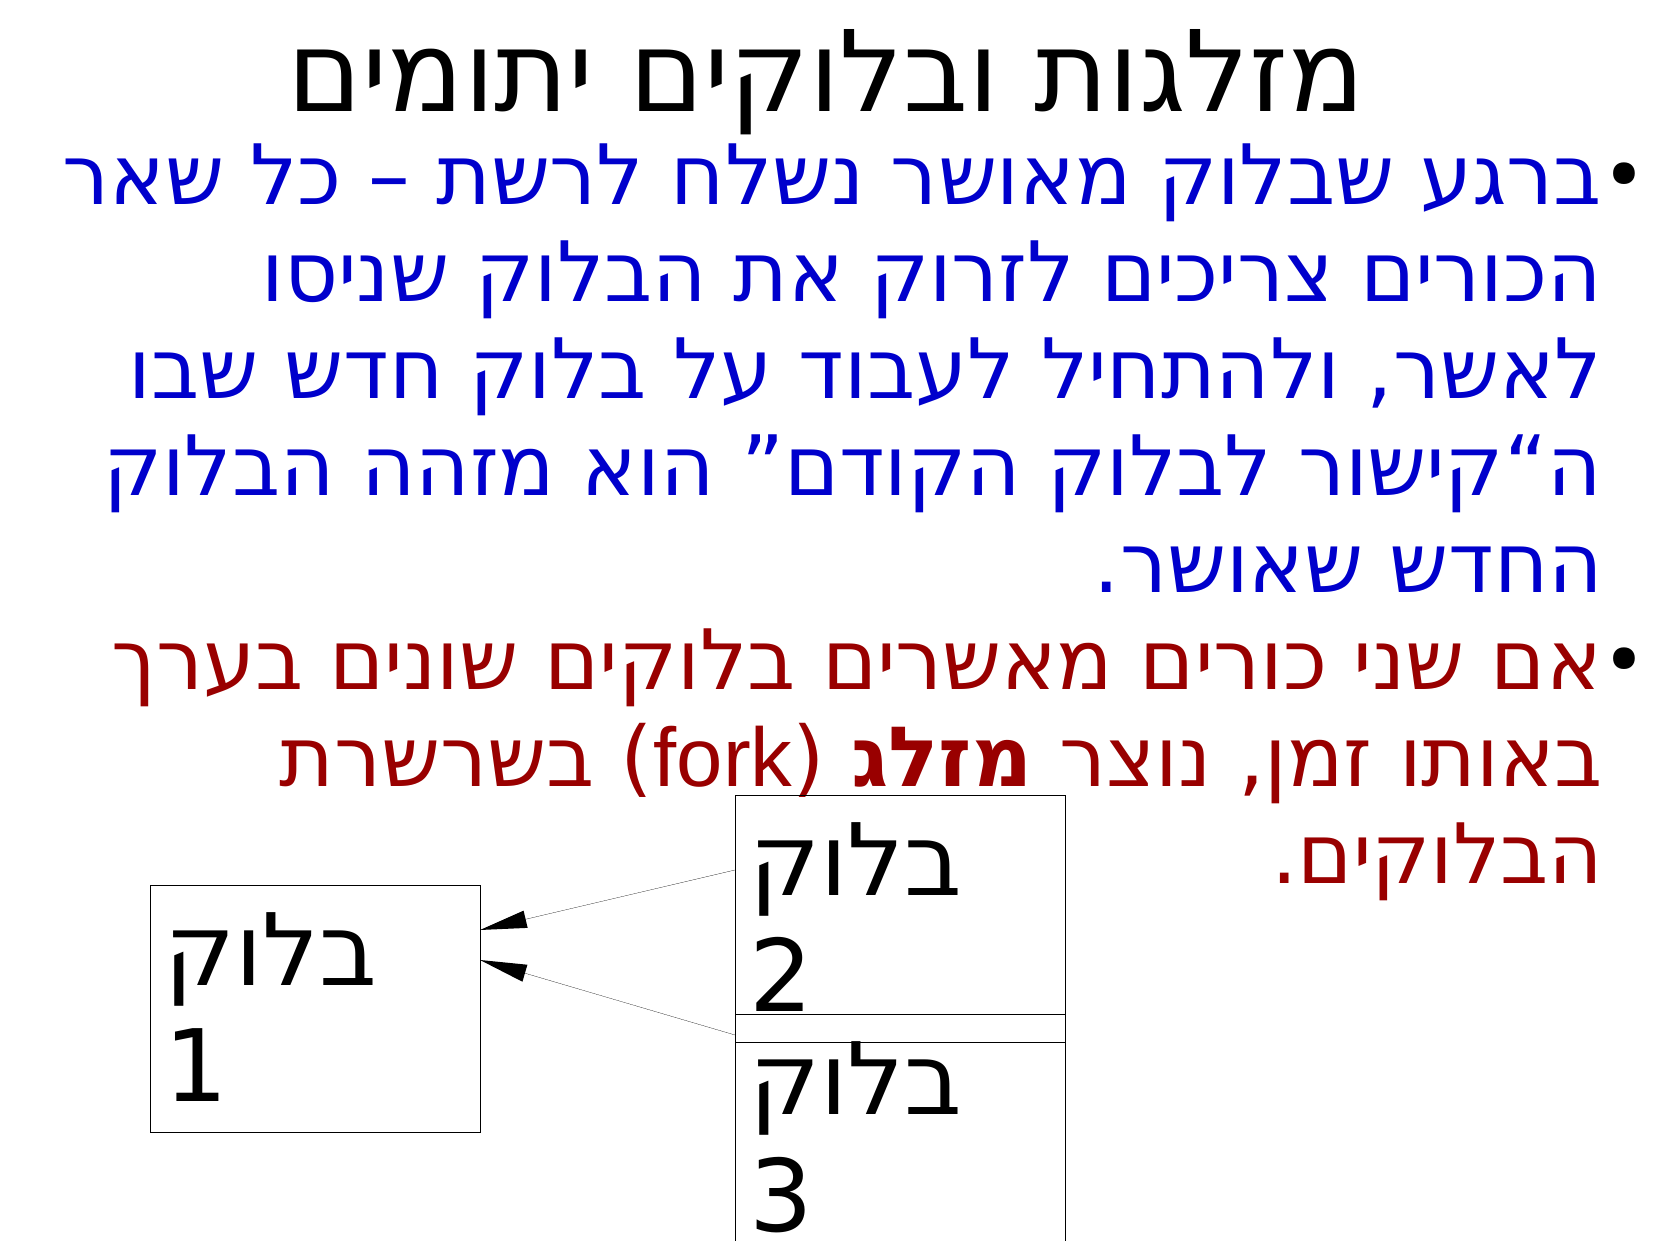

מזלגות ובלוקים יתומים
ברגע שבלוק מאושר נשלח לרשת – כל שאר הכורים צריכים לזרוק את הבלוק שניסו לאשר, ולהתחיל לעבוד על בלוק חדש שבו ה“קישור לבלוק הקודם” הוא מזהה הבלוק החדש שאושר.
אם שני כורים מאשרים בלוקים שונים בערך באותו זמן, נוצר מזלג (fork) בשרשרת הבלוקים.
בלוק 2
בלוק 1
בלוק 3